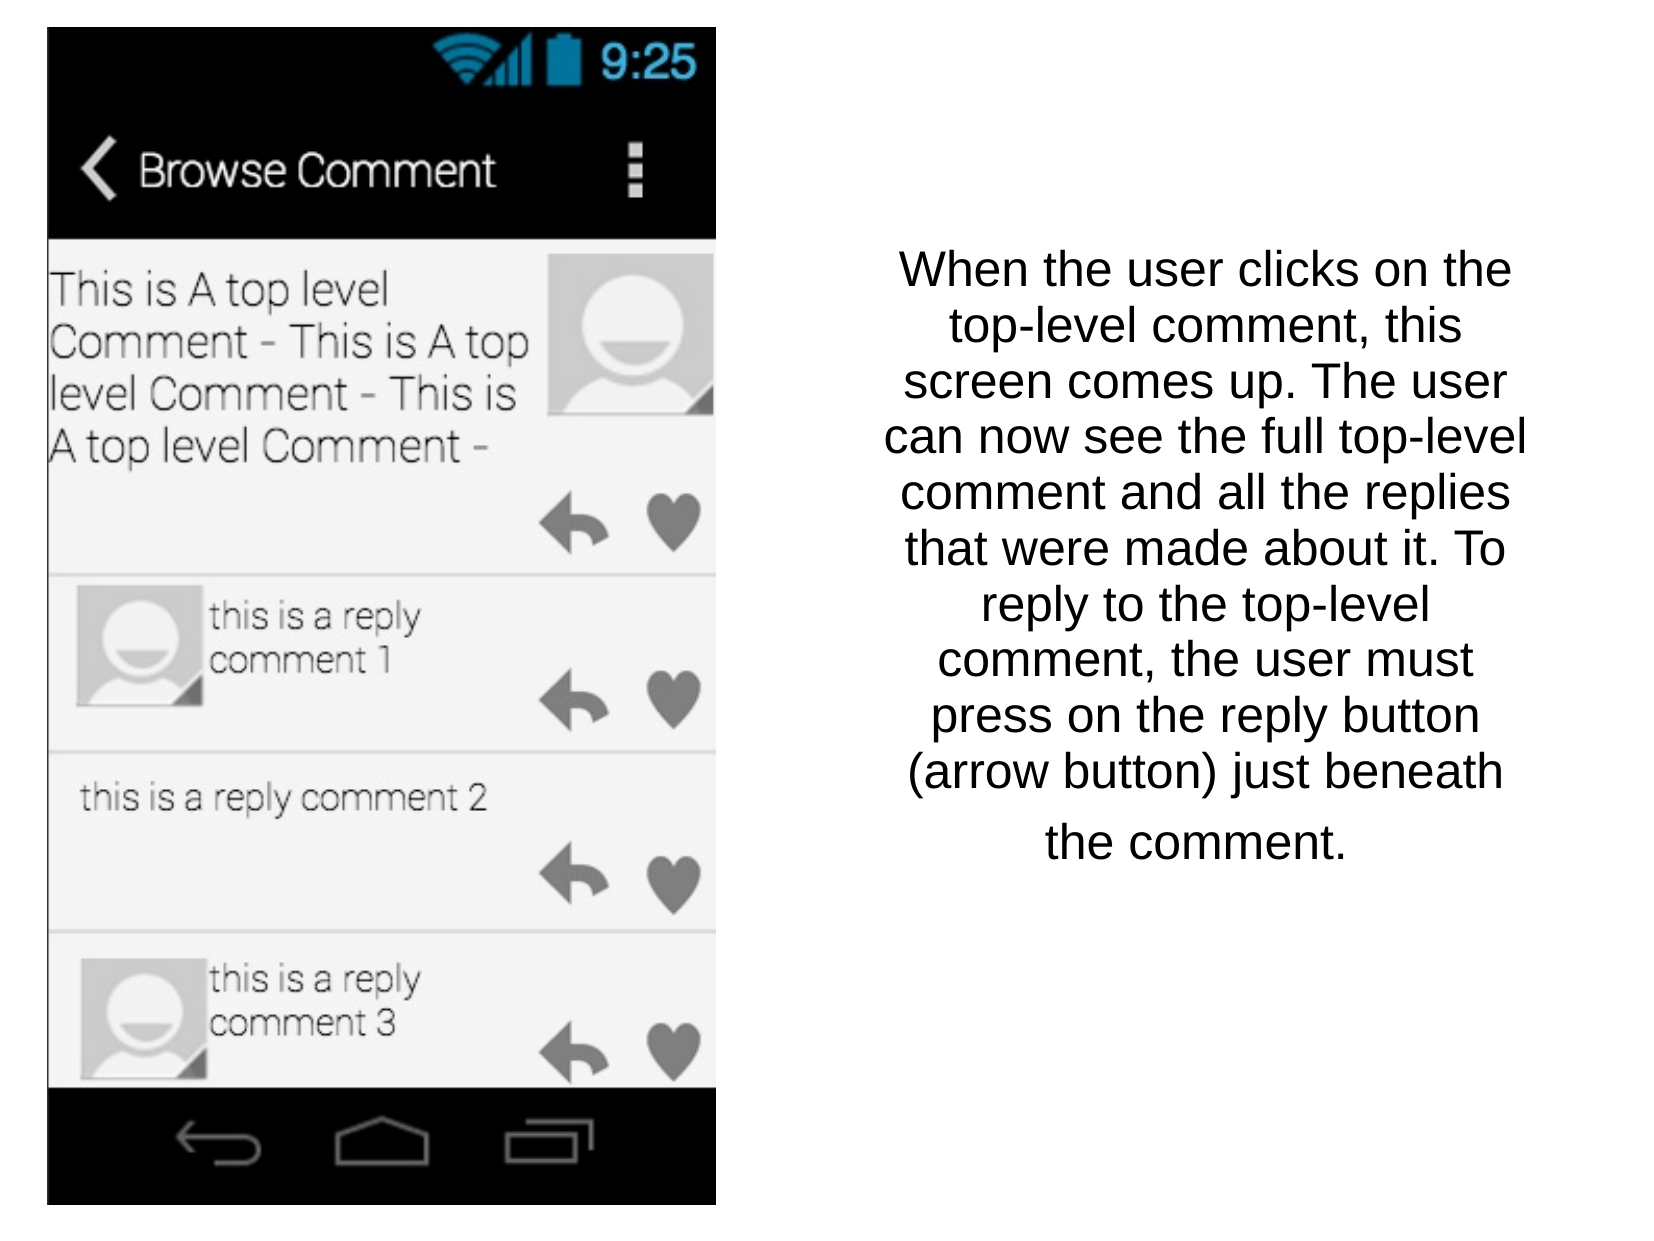

# When the user clicks on the top-level comment, this screen comes up. The user can now see the full top-level comment and all the replies that were made about it. To reply to the top-level comment, the user must press on the reply button (arrow button) just beneath the comment.